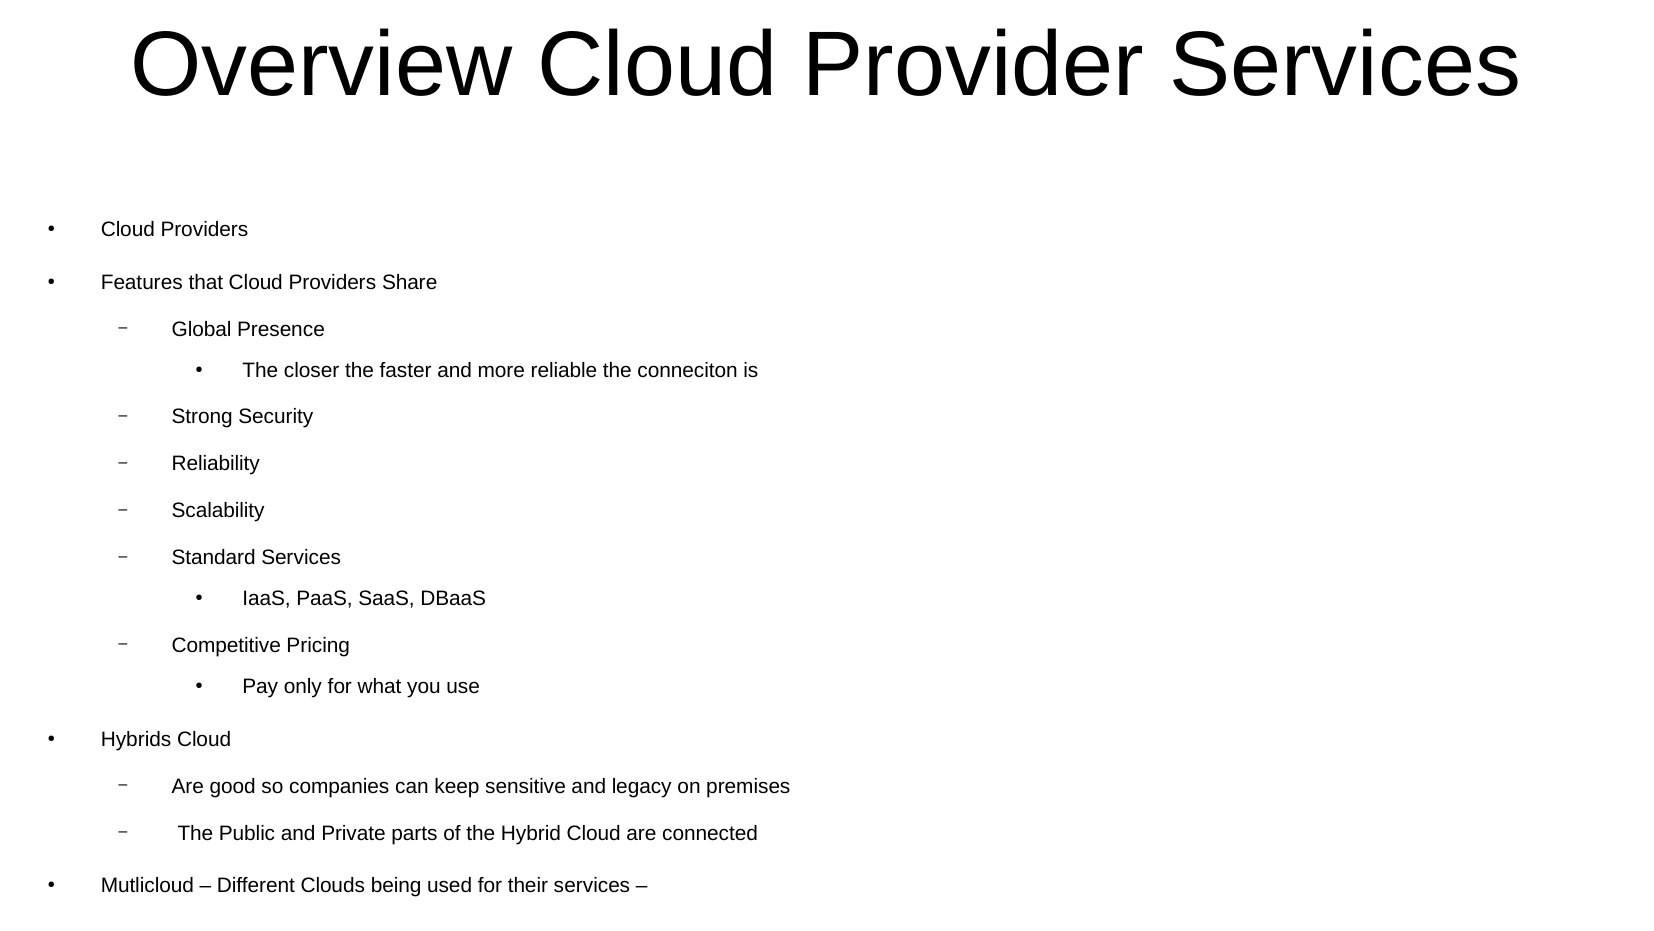

# Overview Cloud Provider Services
Cloud Providers
Features that Cloud Providers Share
Global Presence
The closer the faster and more reliable the conneciton is
Strong Security
Reliability
Scalability
Standard Services
IaaS, PaaS, SaaS, DBaaS
Competitive Pricing
Pay only for what you use
Hybrids Cloud
Are good so companies can keep sensitive and legacy on premises
 The Public and Private parts of the Hybrid Cloud are connected
Mutlicloud – Different Clouds being used for their services –